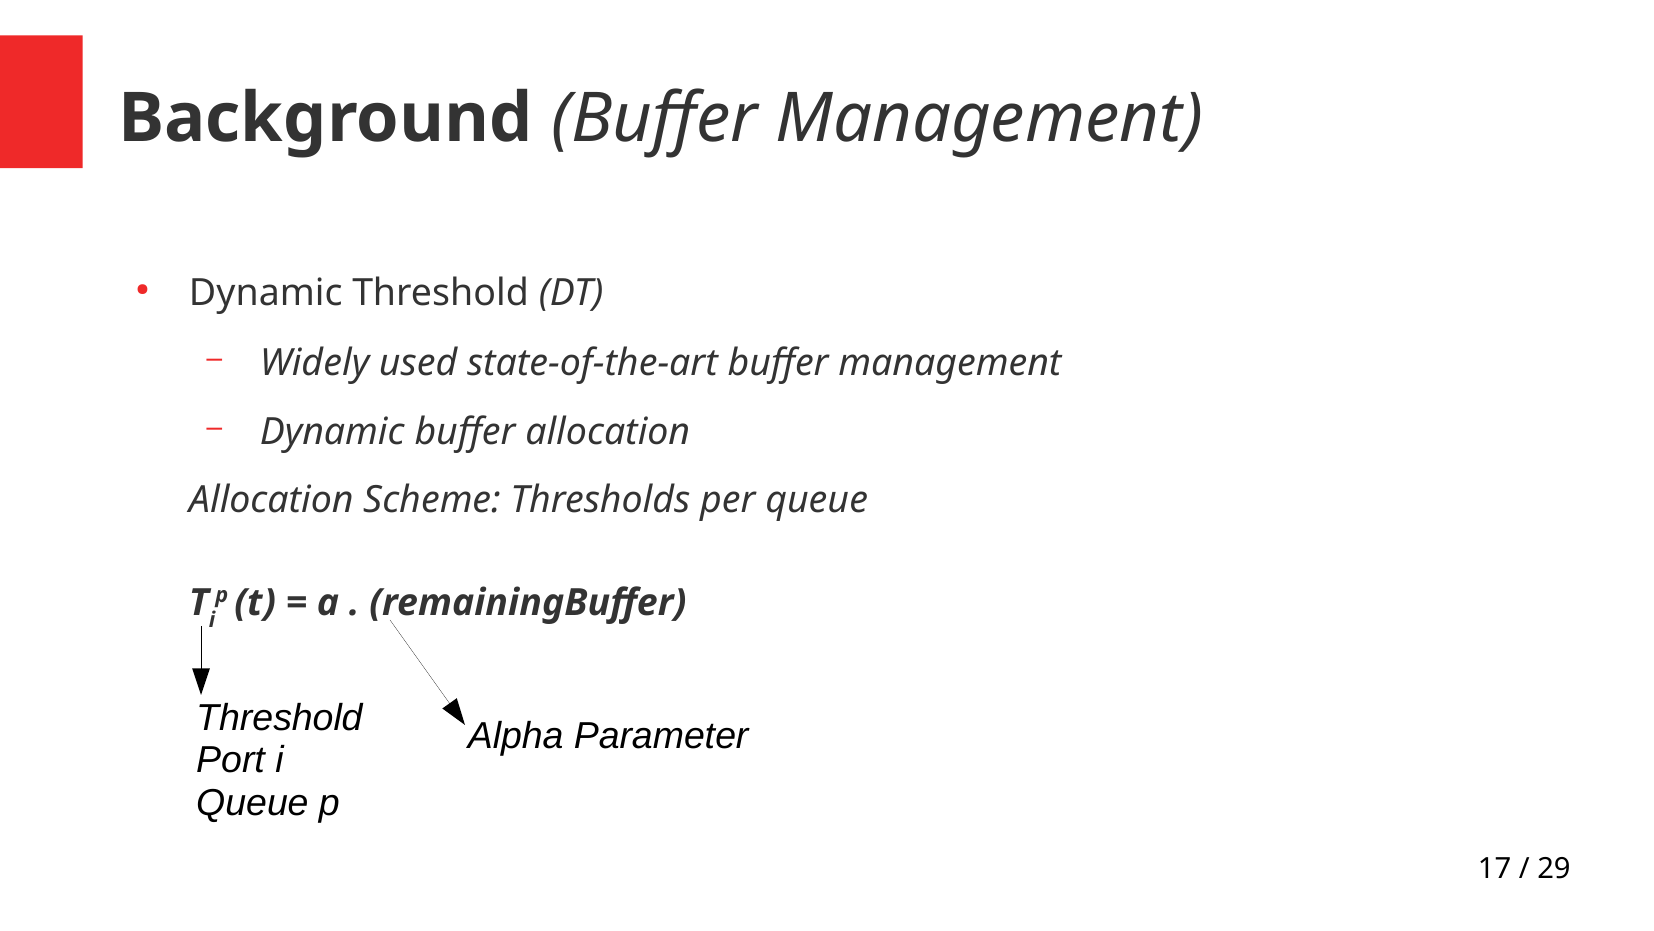

# Background (Buffer Management)
Dynamic Threshold (DT)
Widely used state-of-the-art buffer management
Dynamic buffer allocation
Allocation Scheme: Thresholds per queue
Tip (t) = a . (remainingBuffer)
Threshold
Port i
Queue p
Alpha Parameter
17